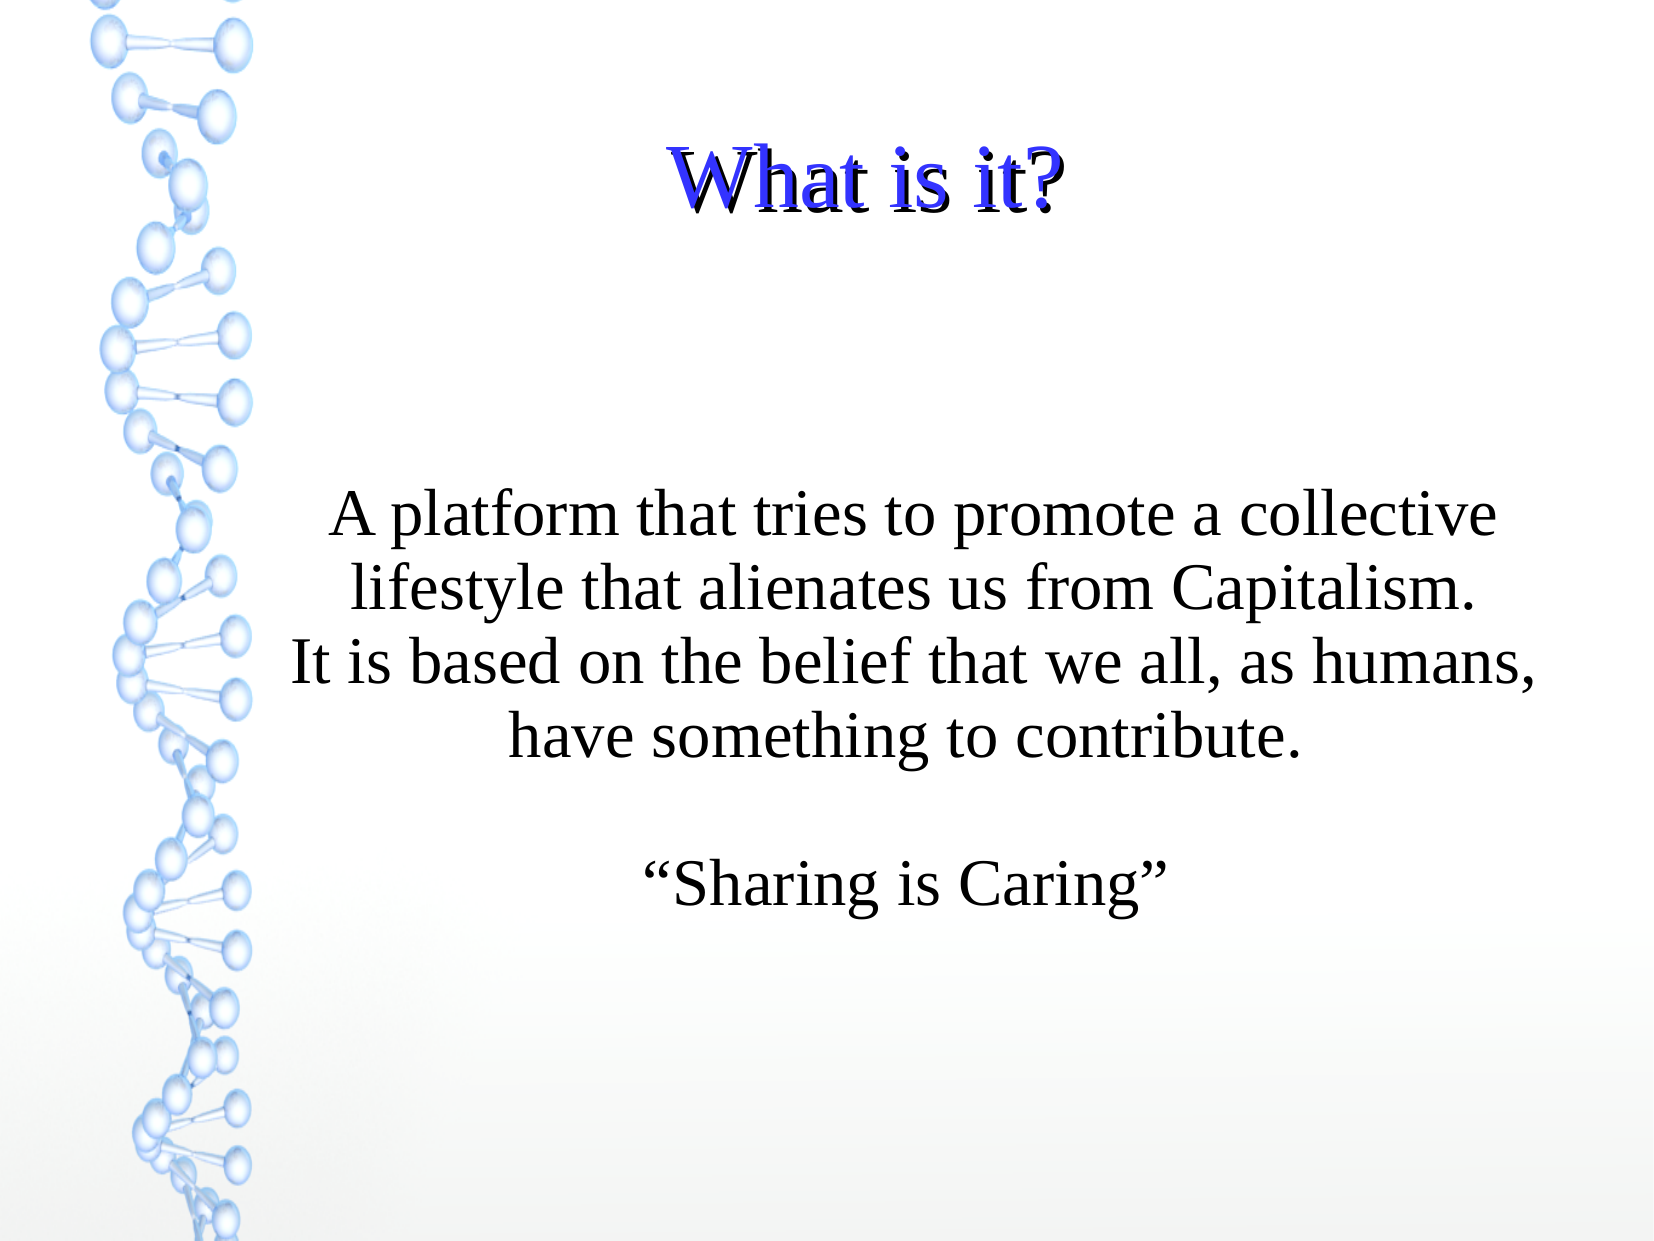

# What is it?
A platform that tries to promote a collective lifestyle that alienates us from Capitalism.
It is based on the belief that we all, as humans, have something to contribute.
“Sharing is Caring”